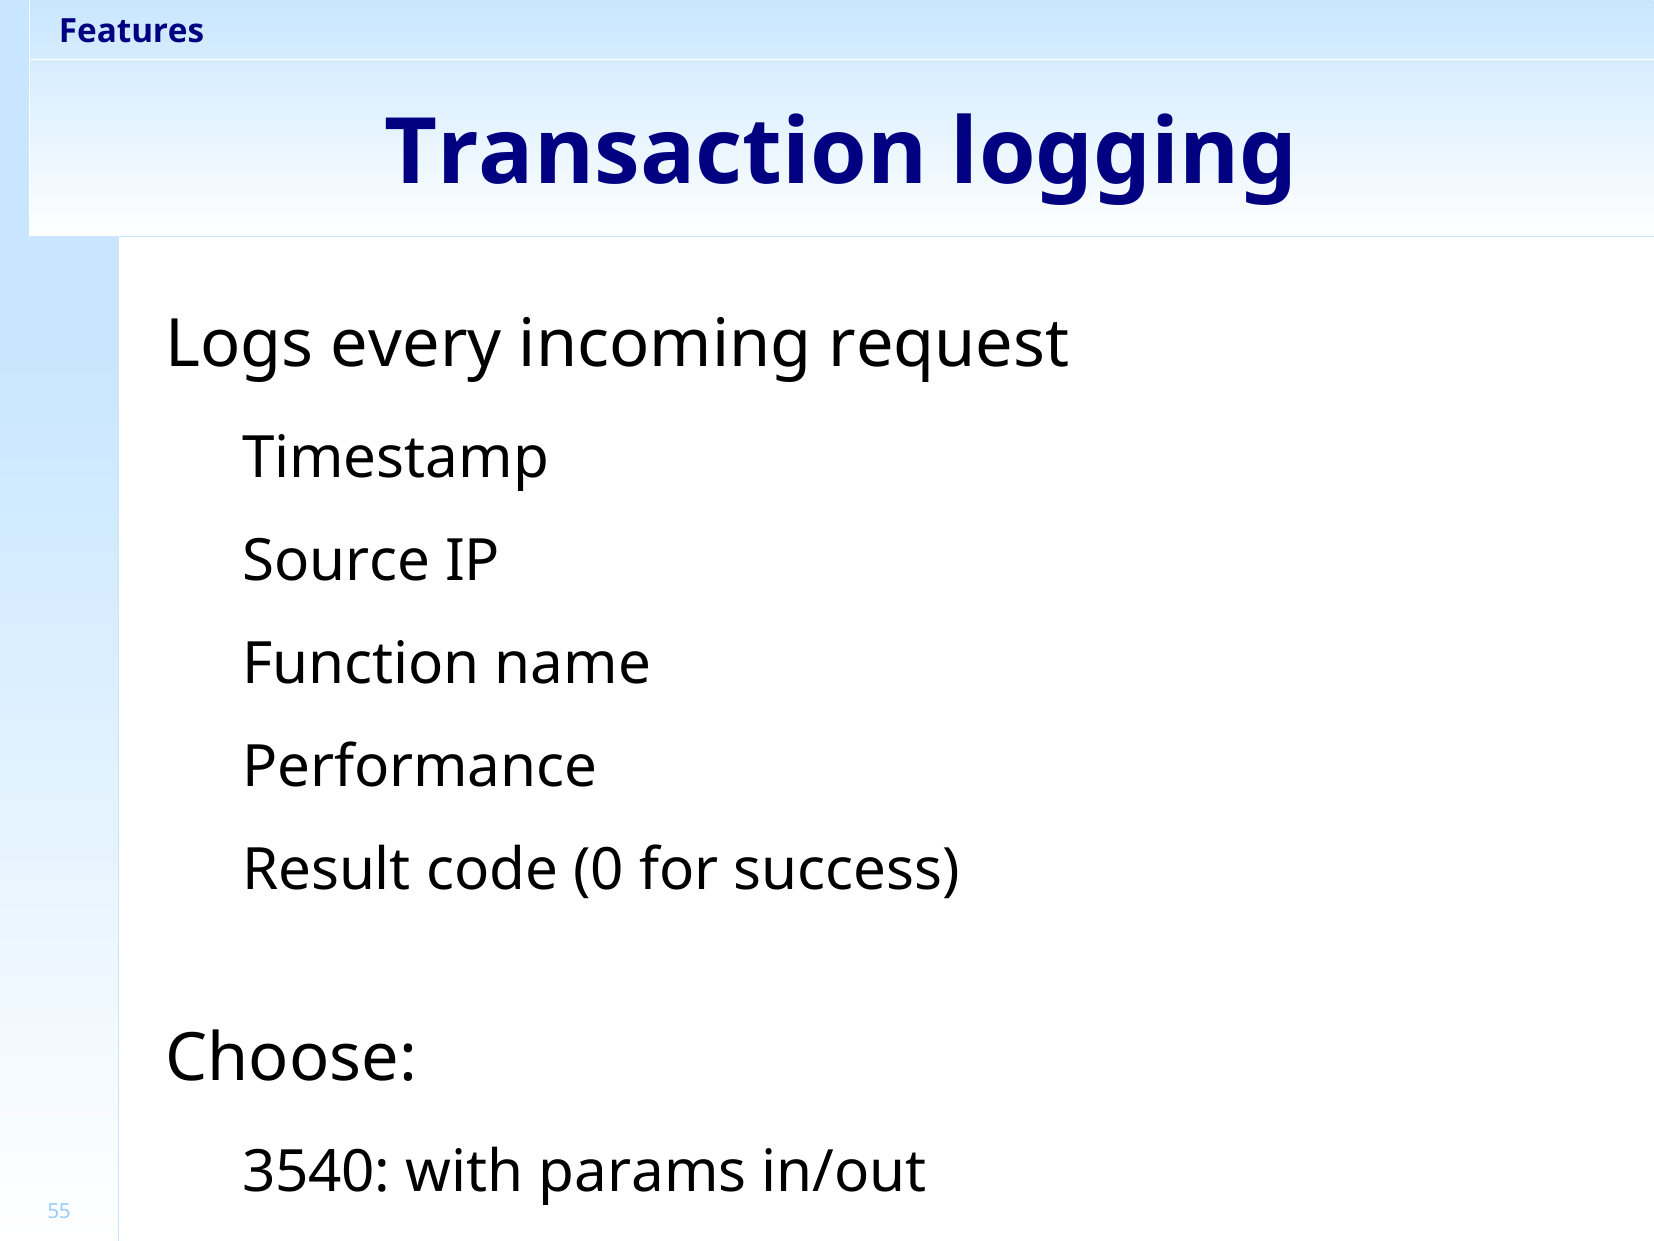

Features
# Transaction logging
Logs every incoming request
Timestamp
Source IP
Function name
Performance
Result code (0 for success)
Choose:
3540: with params in/out
3541: without